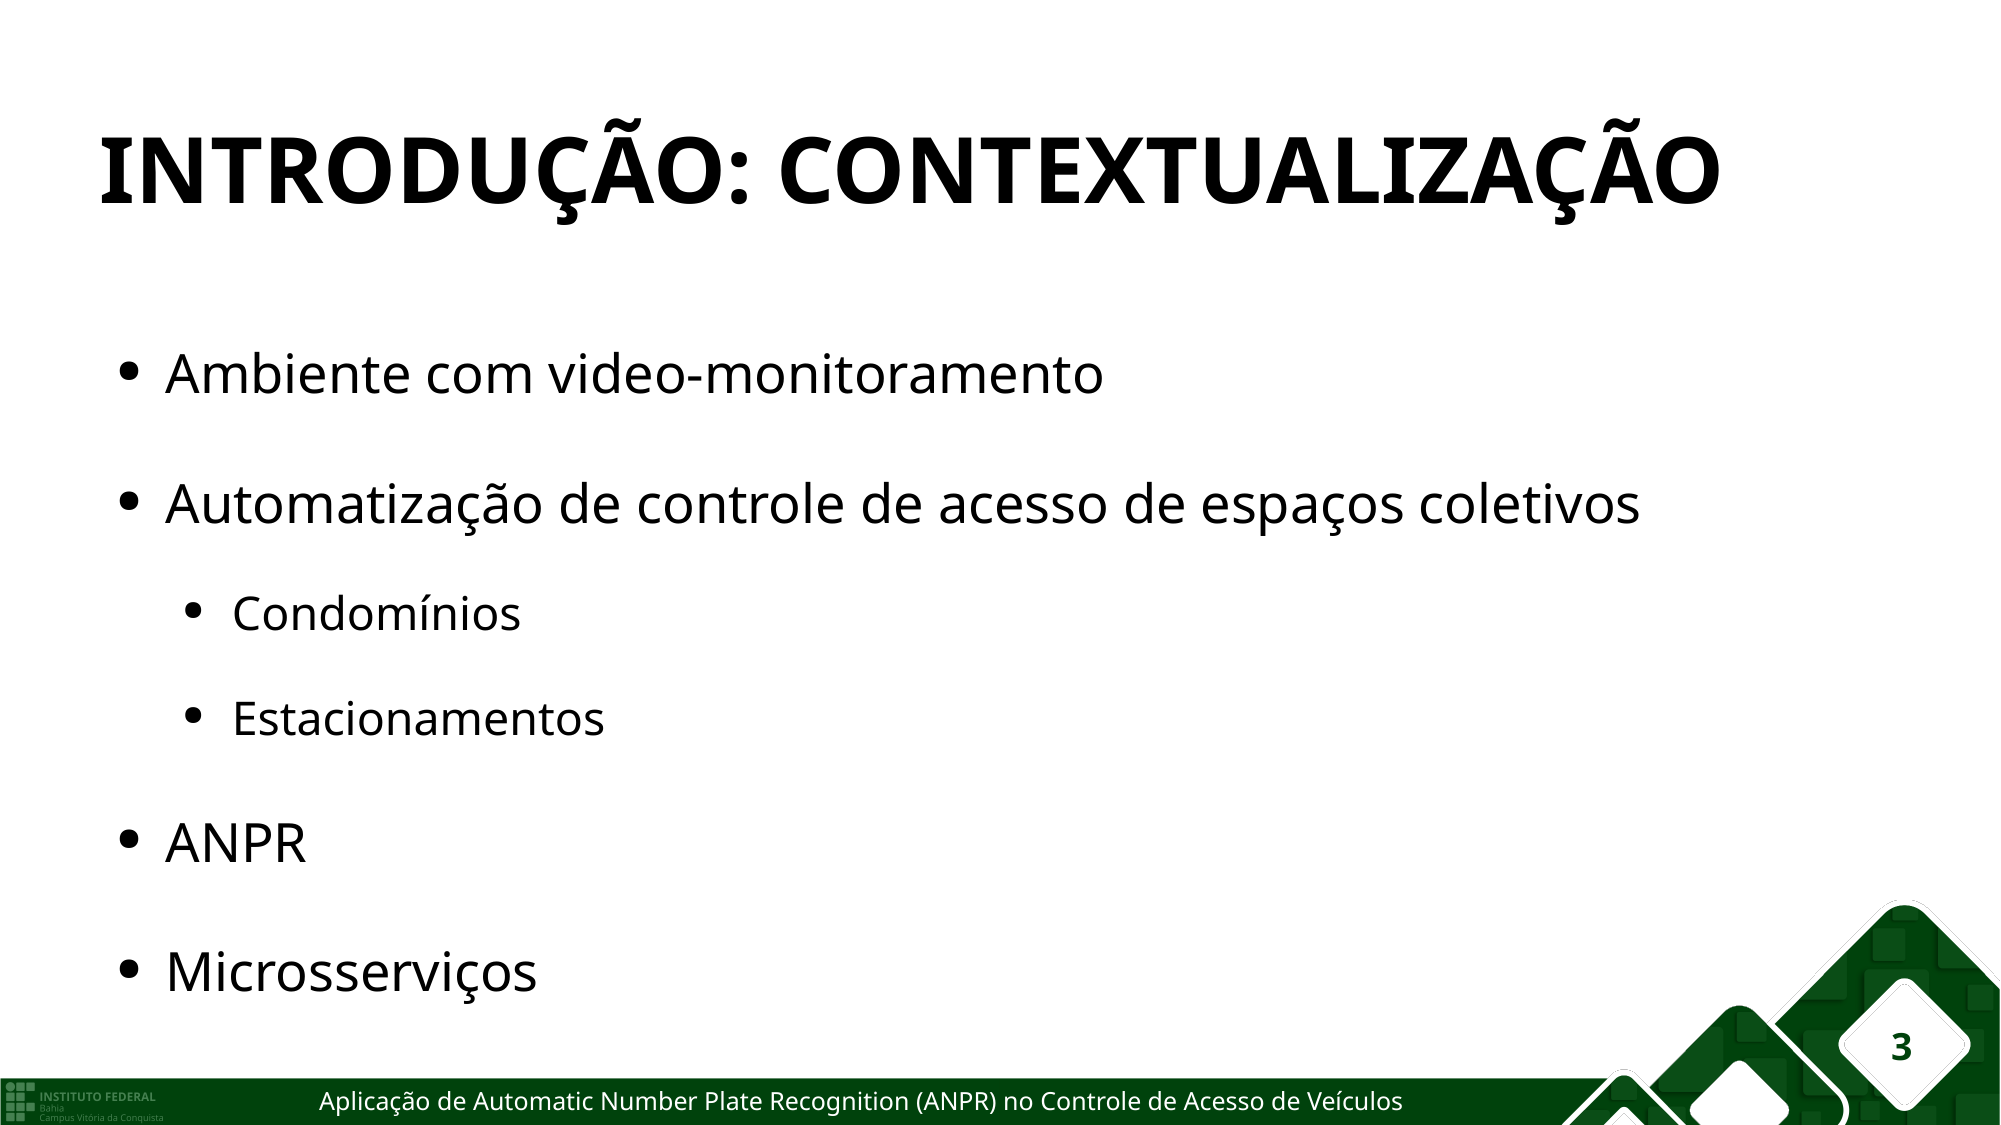

# INTRODUÇÃO: CONTEXTUALIZAÇÃO
Ambiente com video-monitoramento
Automatização de controle de acesso de espaços coletivos
Condomínios
Estacionamentos
ANPR
Microsserviços